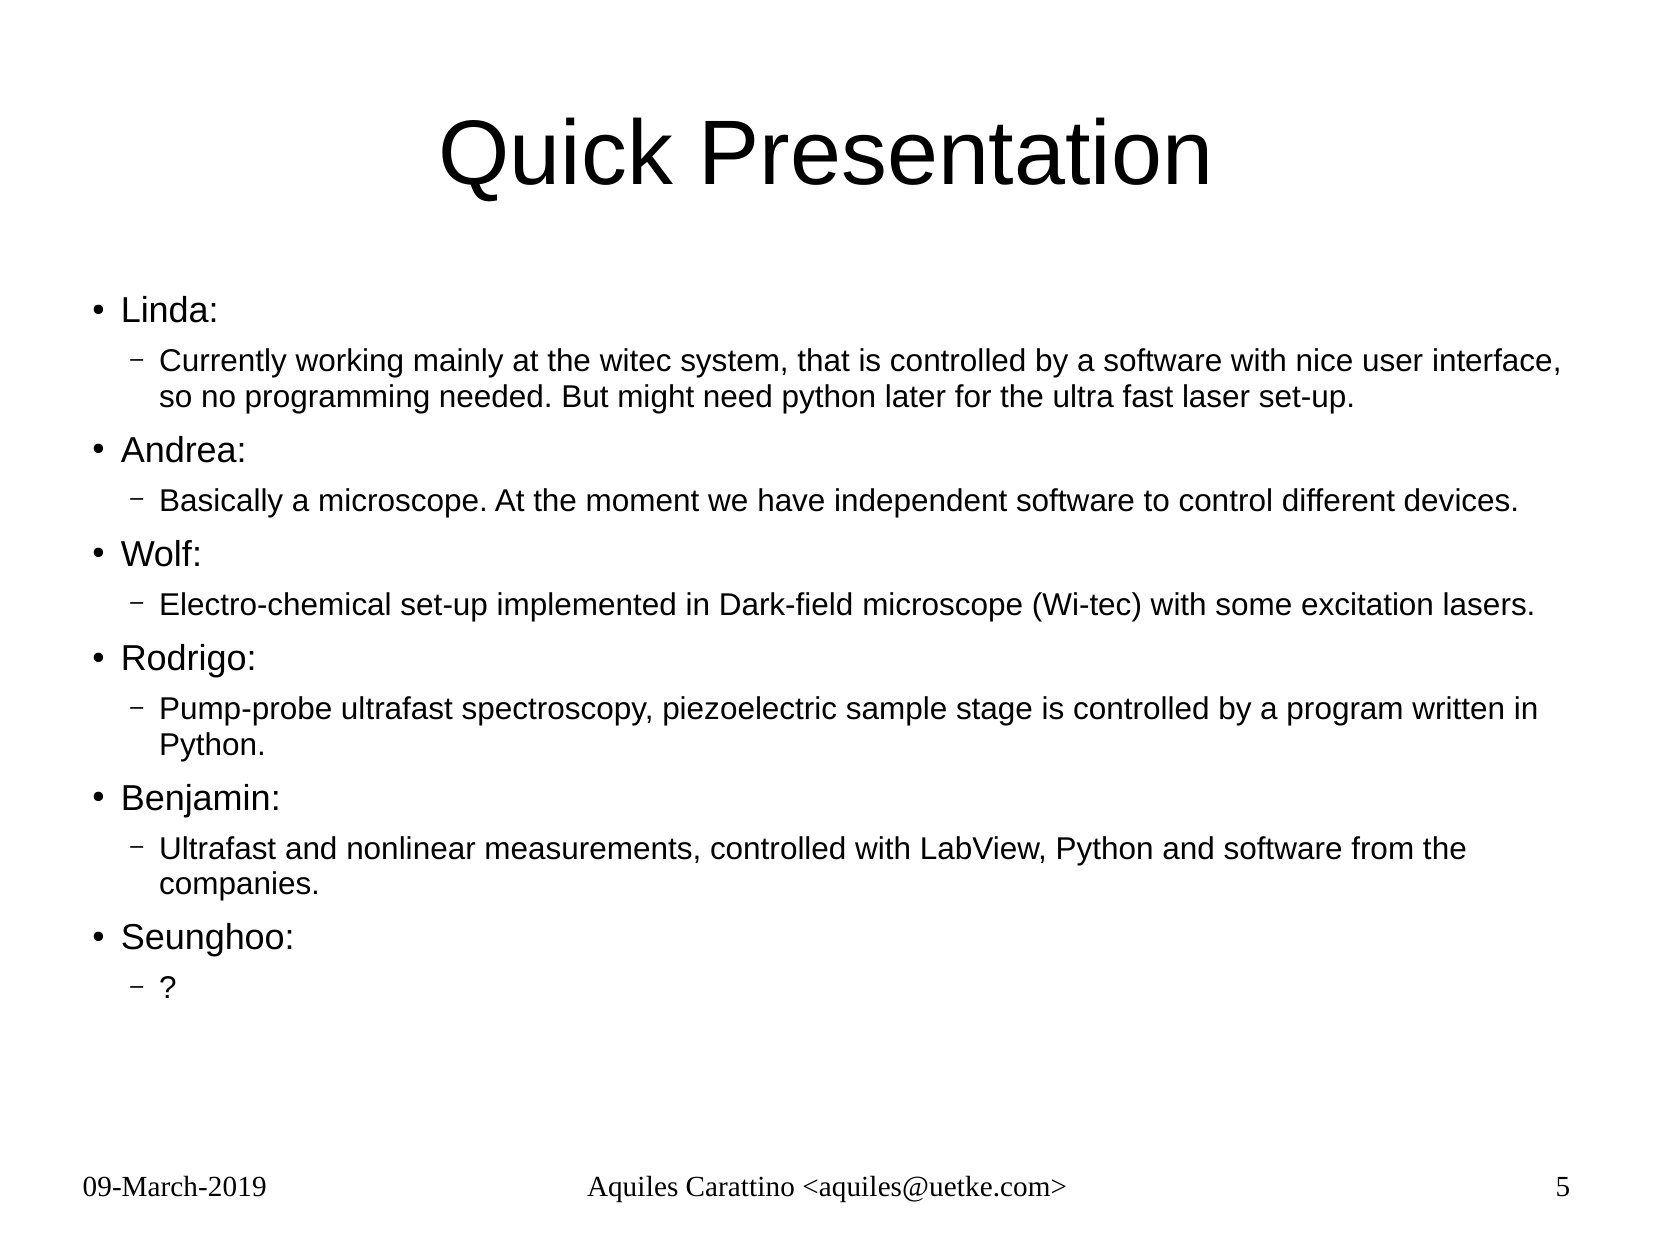

# Quick Presentation
Linda:
Currently working mainly at the witec system, that is controlled by a software with nice user interface, so no programming needed. But might need python later for the ultra fast laser set-up.
Andrea:
Basically a microscope. At the moment we have independent software to control different devices.
Wolf:
Electro-chemical set-up implemented in Dark-field microscope (Wi-tec) with some excitation lasers.
Rodrigo:
Pump-probe ultrafast spectroscopy, piezoelectric sample stage is controlled by a program written in Python.
Benjamin:
Ultrafast and nonlinear measurements, controlled with LabView, Python and software from the companies.
Seunghoo:
?
09-March-2019
Aquiles Carattino <aquiles@uetke.com>
5